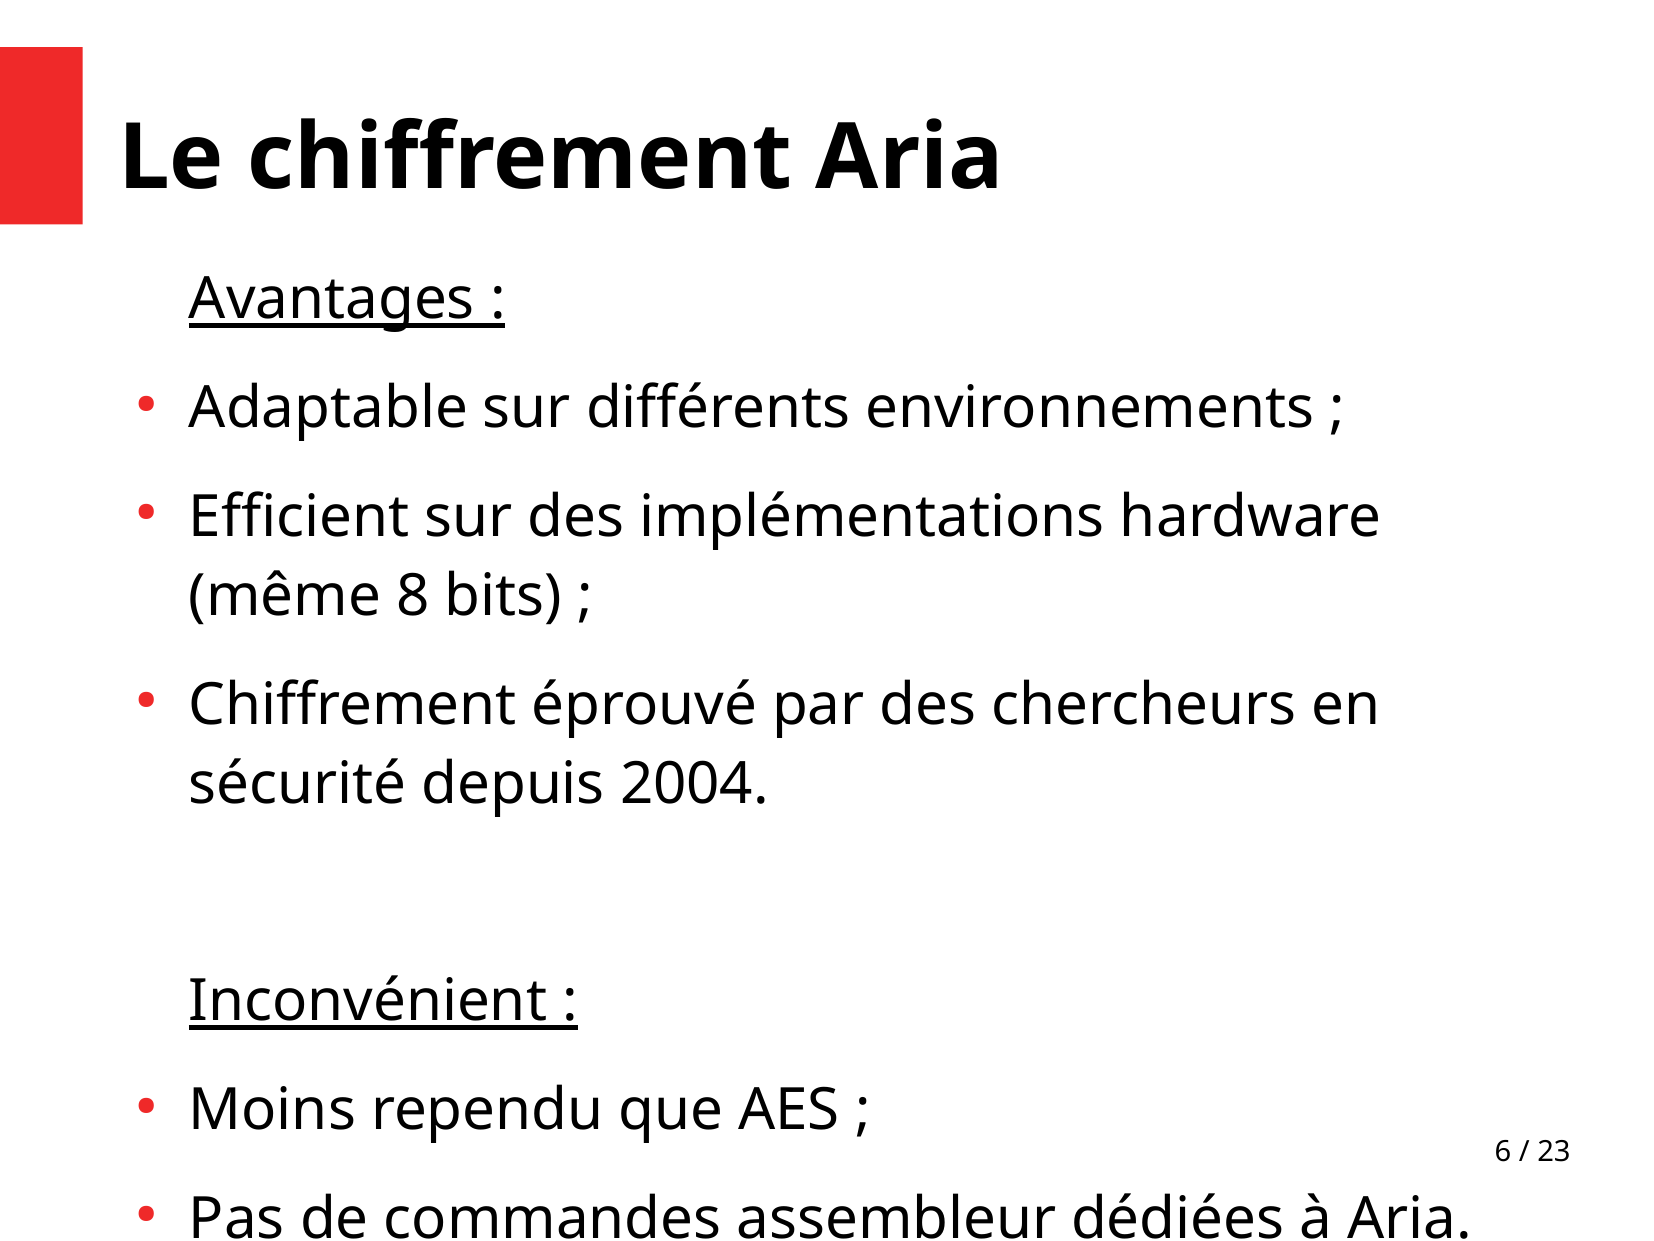

# Le chiffrement Aria
Avantages :
Adaptable sur différents environnements ;
Efficient sur des implémentations hardware (même 8 bits) ;
Chiffrement éprouvé par des chercheurs en sécurité depuis 2004.
Inconvénient :
Moins rependu que AES ;
Pas de commandes assembleur dédiées à Aria.
6